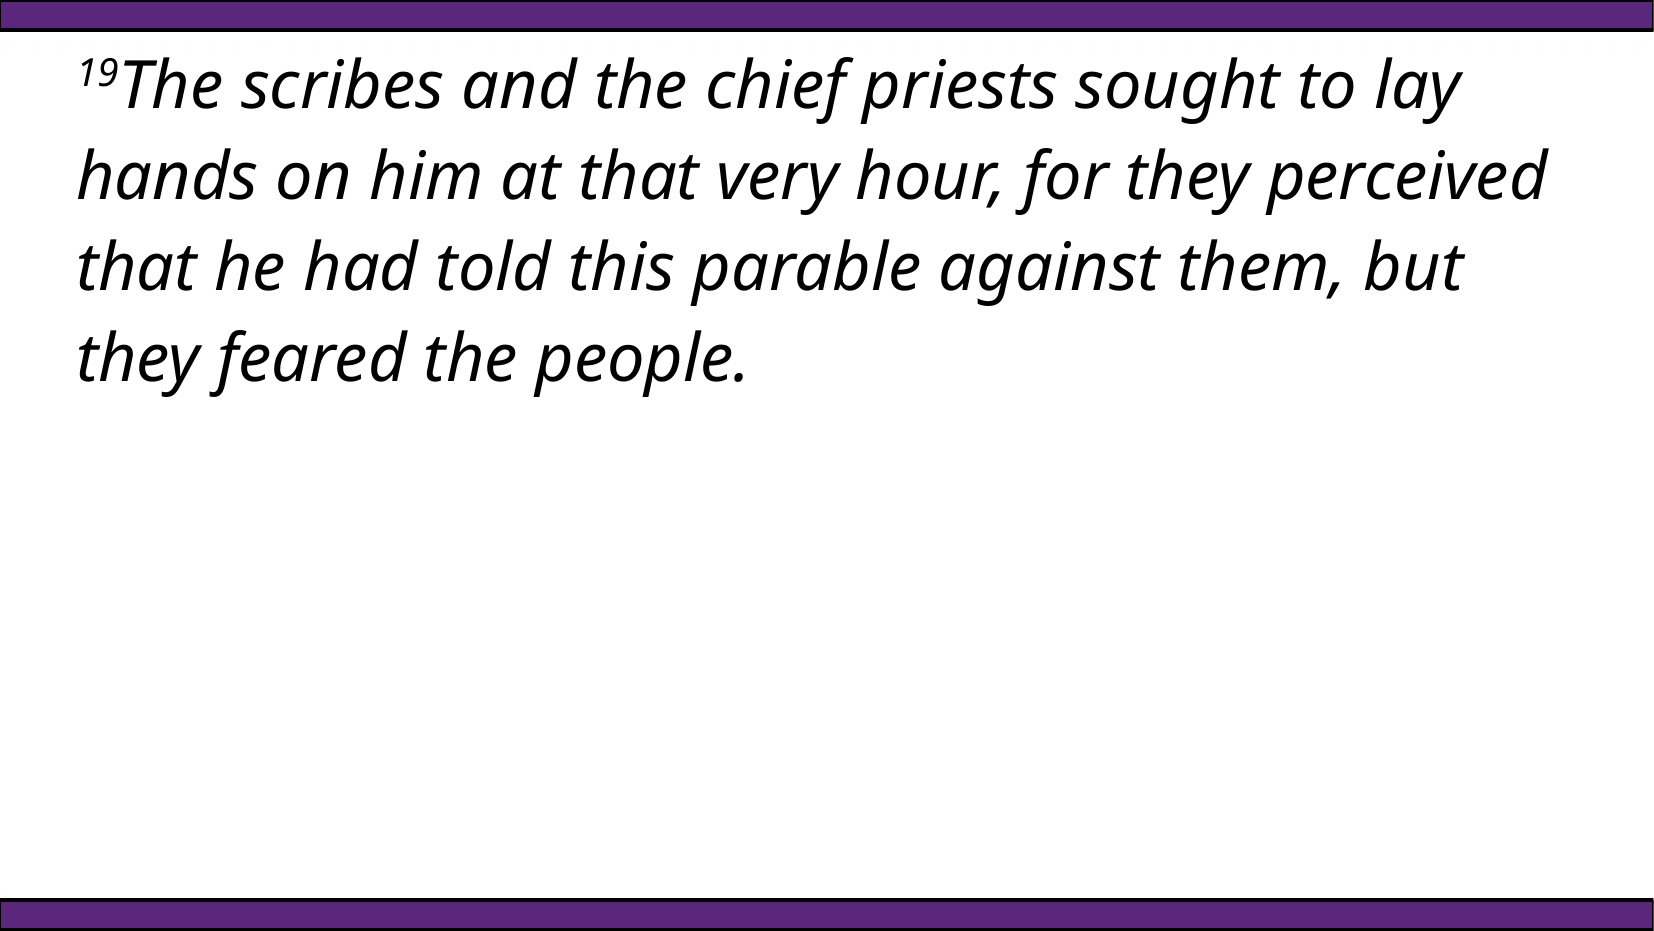

19The scribes and the chief priests sought to lay hands on him at that very hour, for they perceived that he had told this parable against them, but they feared the people.